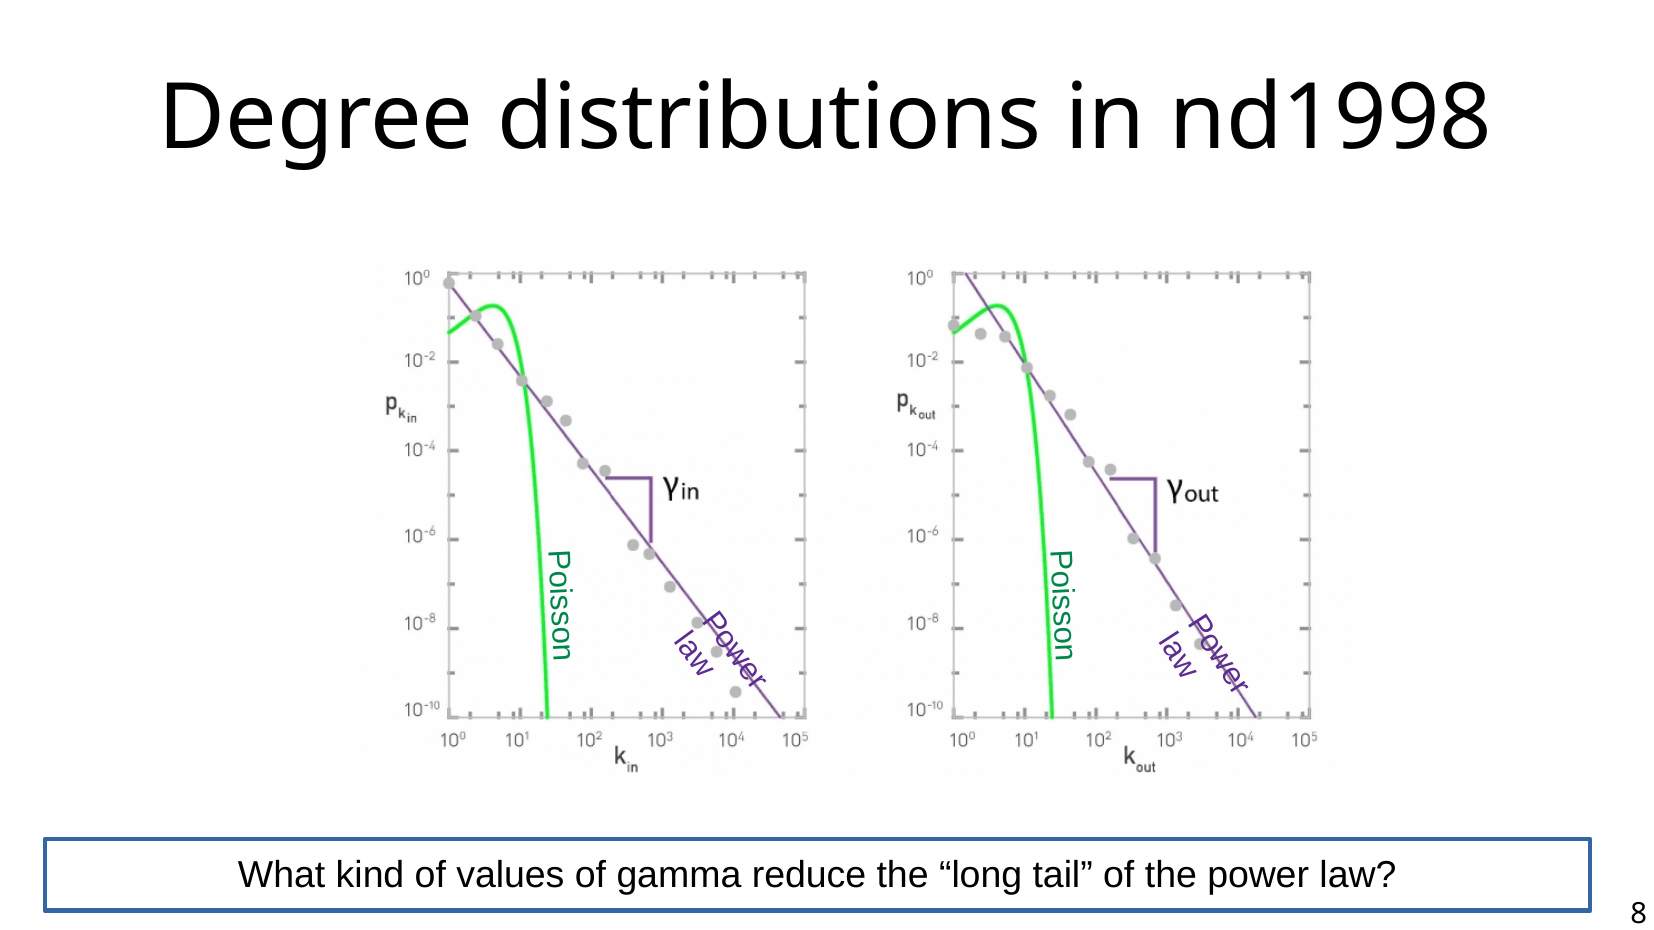

# Degree distributions in nd1998
Poisson
Poisson
Power law
Power law
What kind of values of gamma reduce the “long tail” of the power law?
8